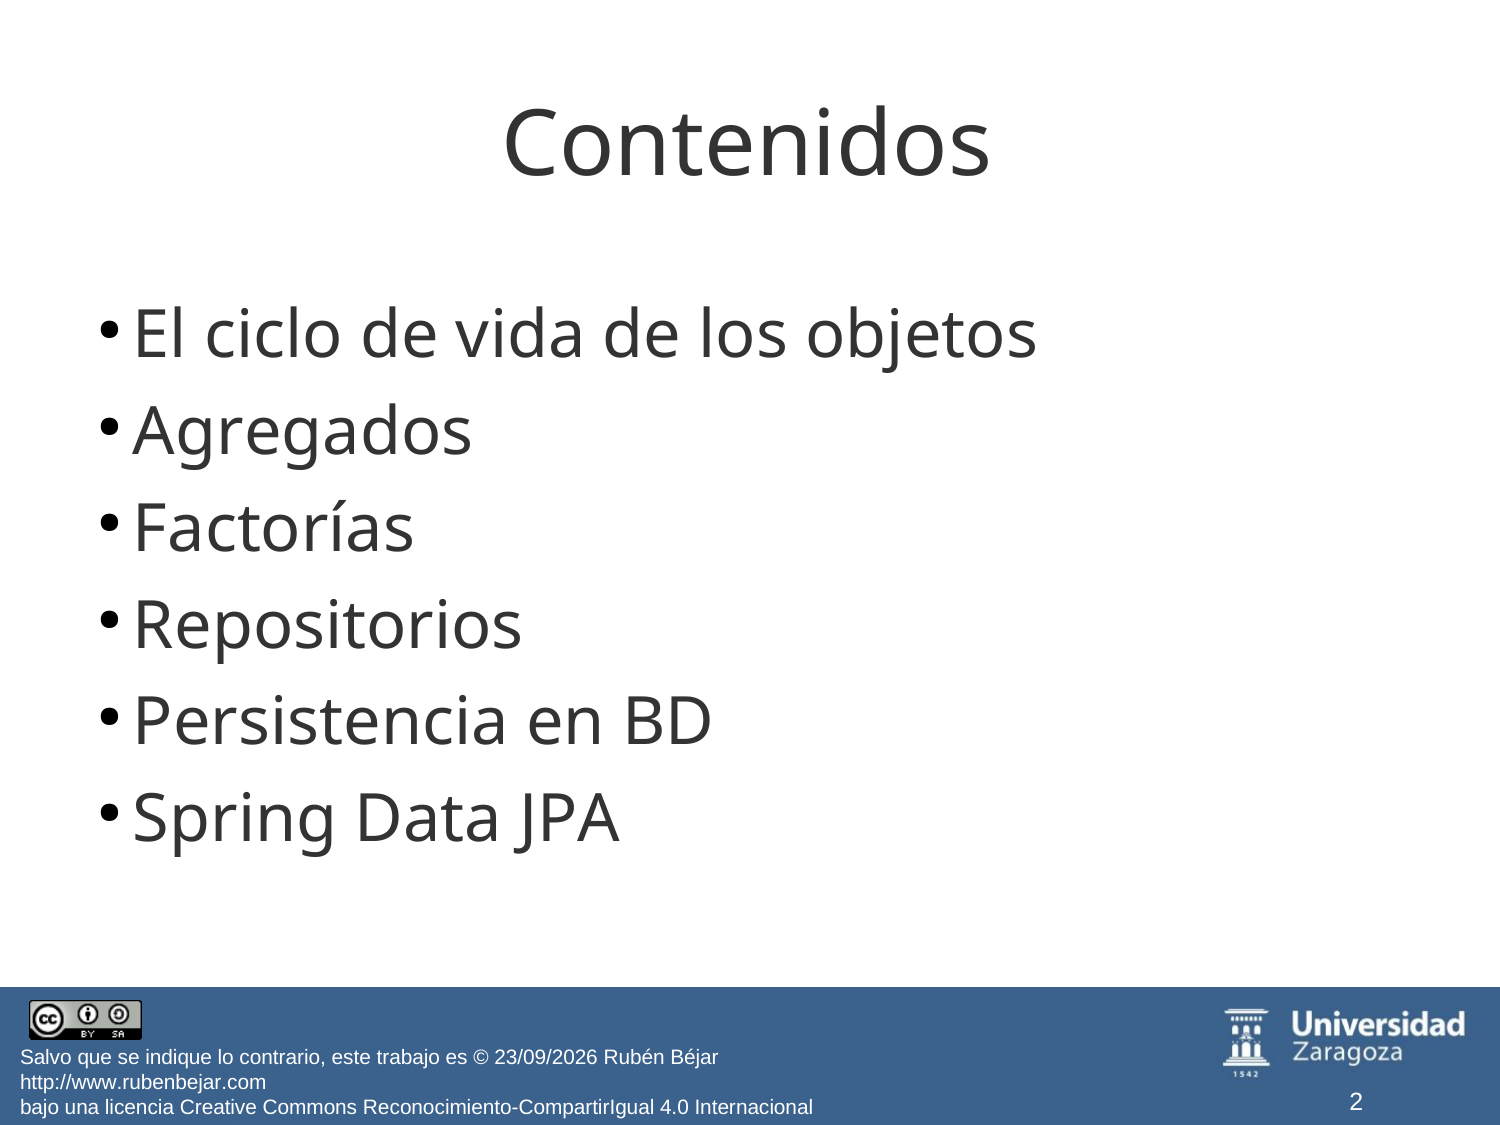

# Contenidos
El ciclo de vida de los objetos
Agregados
Factorías
Repositorios
Persistencia en BD
Spring Data JPA